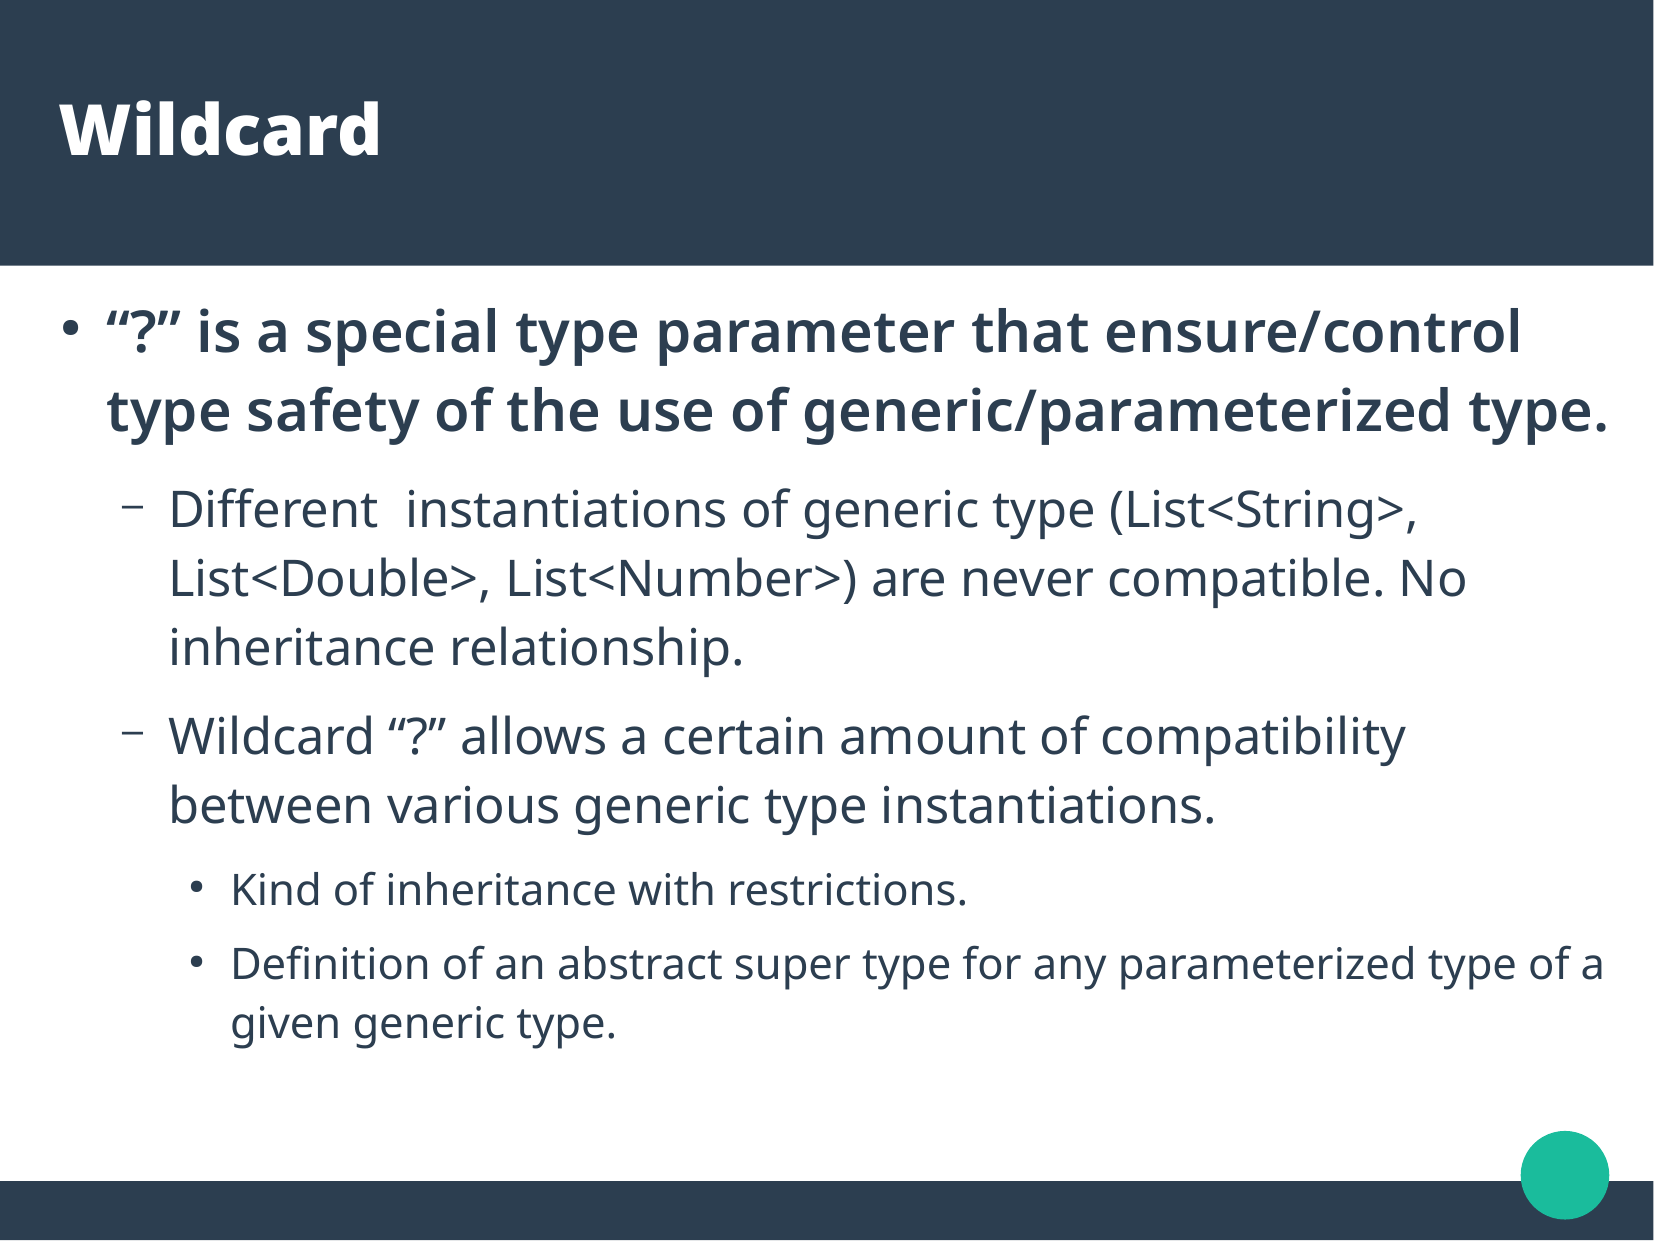

# Wildcard
“?” is a special type parameter that ensure/control type safety of the use of generic/parameterized type.
Different instantiations of generic type (List<String>, List<Double>, List<Number>) are never compatible. No inheritance relationship.
Wildcard “?” allows a certain amount of compatibility between various generic type instantiations.
Kind of inheritance with restrictions.
Definition of an abstract super type for any parameterized type of a given generic type.